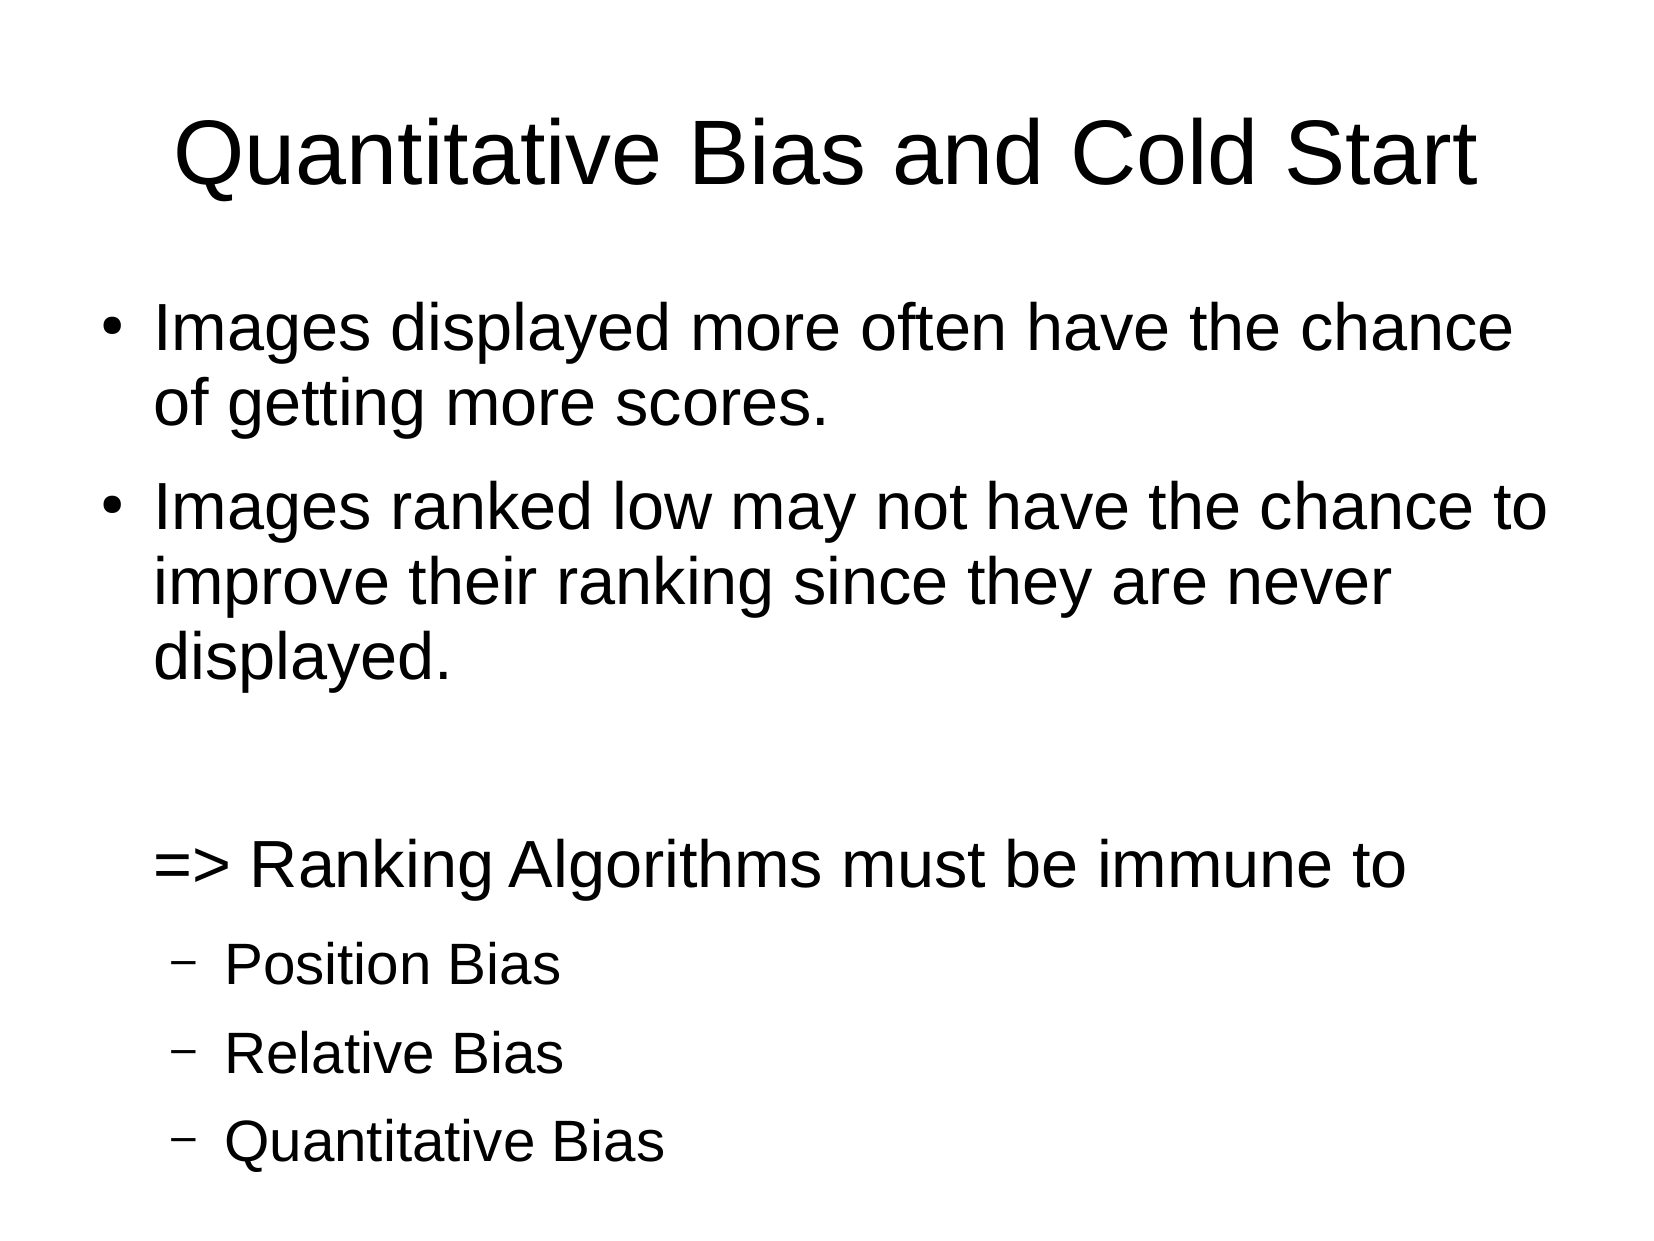

# Quantitative Bias and Cold Start
Images displayed more often have the chance of getting more scores.
Images ranked low may not have the chance to improve their ranking since they are never displayed.
=> Ranking Algorithms must be immune to
Position Bias
Relative Bias
Quantitative Bias